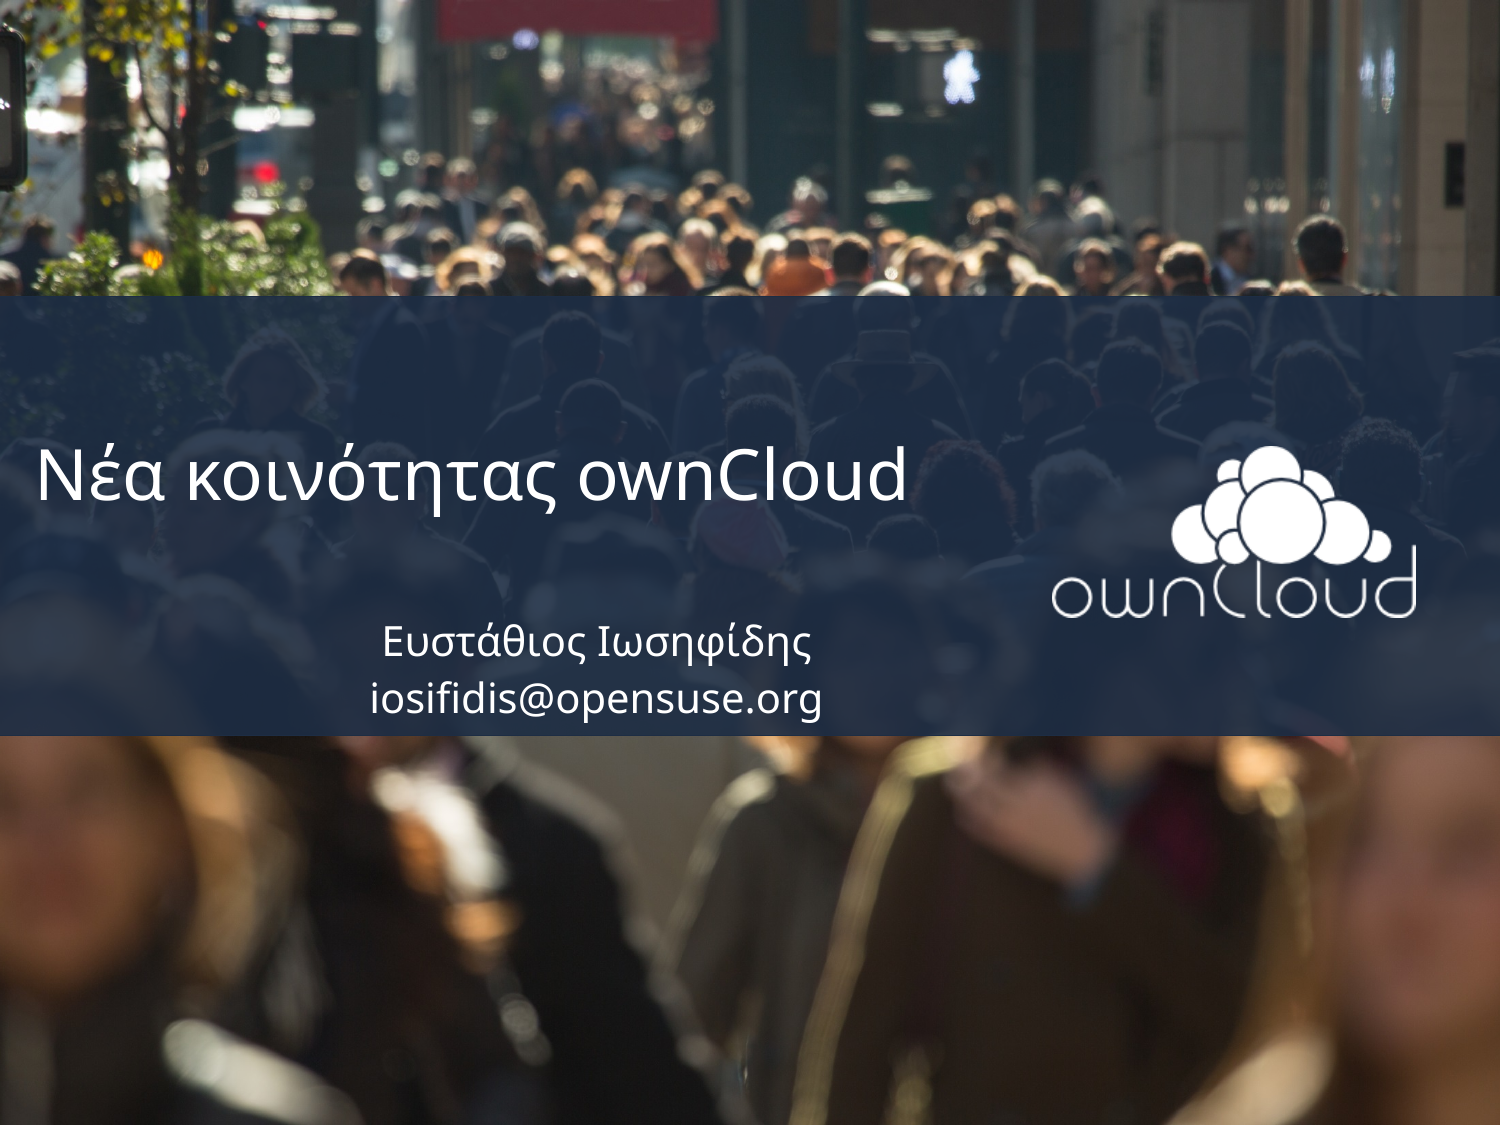

# Νέα κοινότητας ownCloud
Ευστάθιος Ιωσηφίδης
iosifidis@opensuse.org